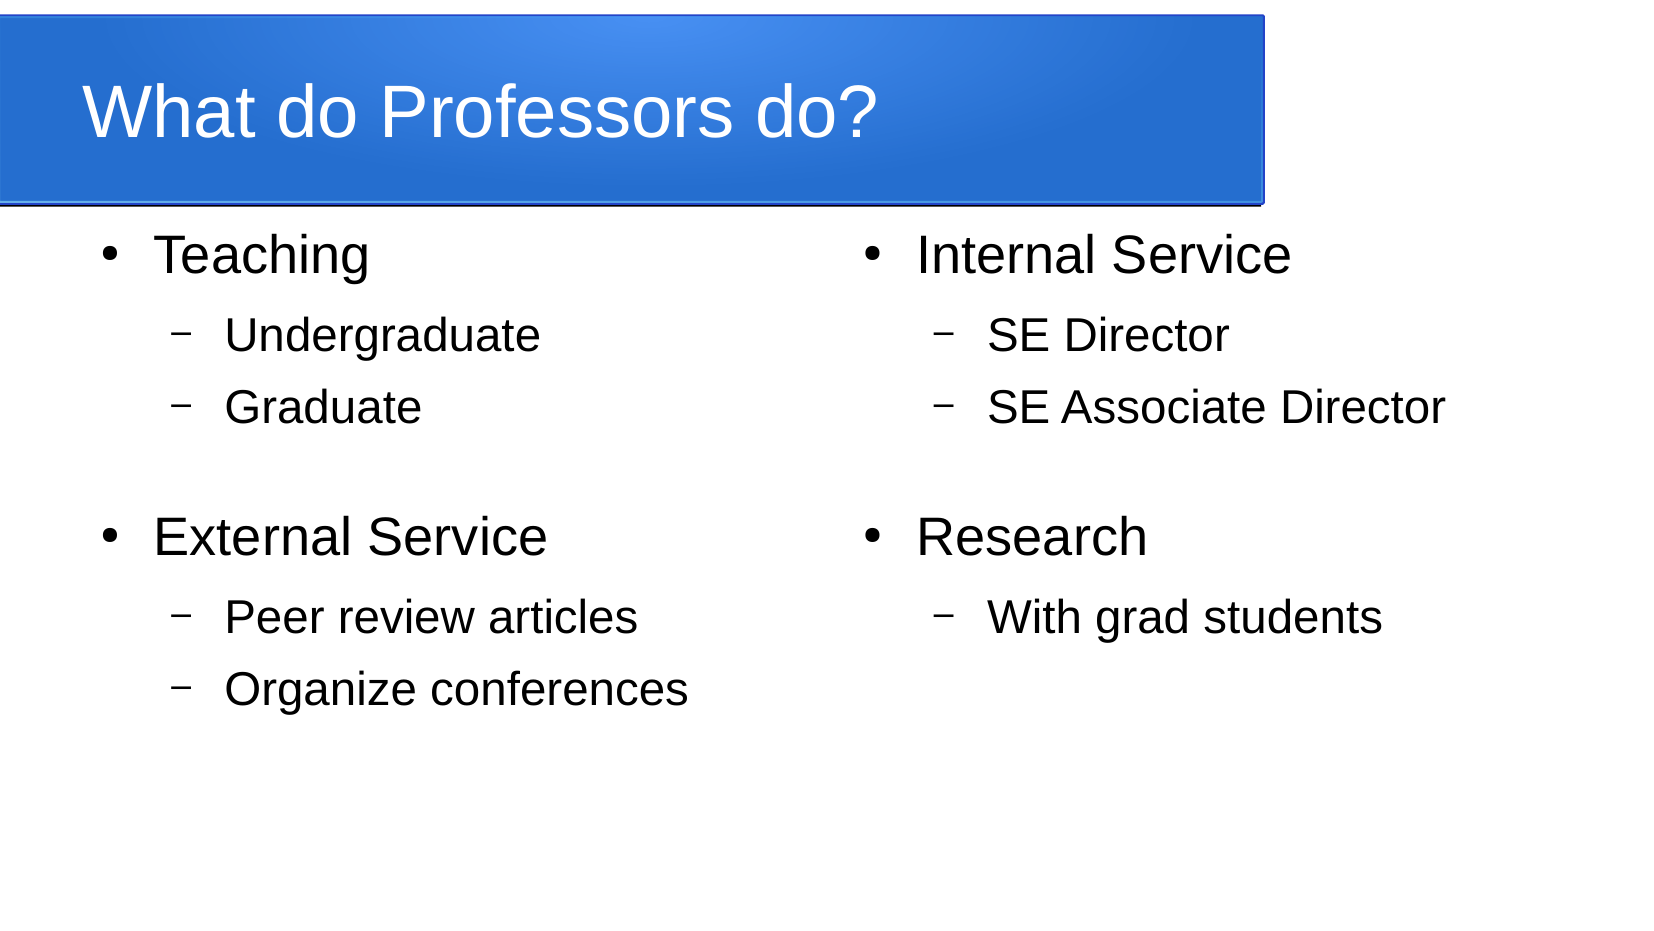

# What do Professors do?
Teaching
Undergraduate
Graduate
Internal Service
SE Director
SE Associate Director
External Service
Peer review articles
Organize conferences
Research
With grad students